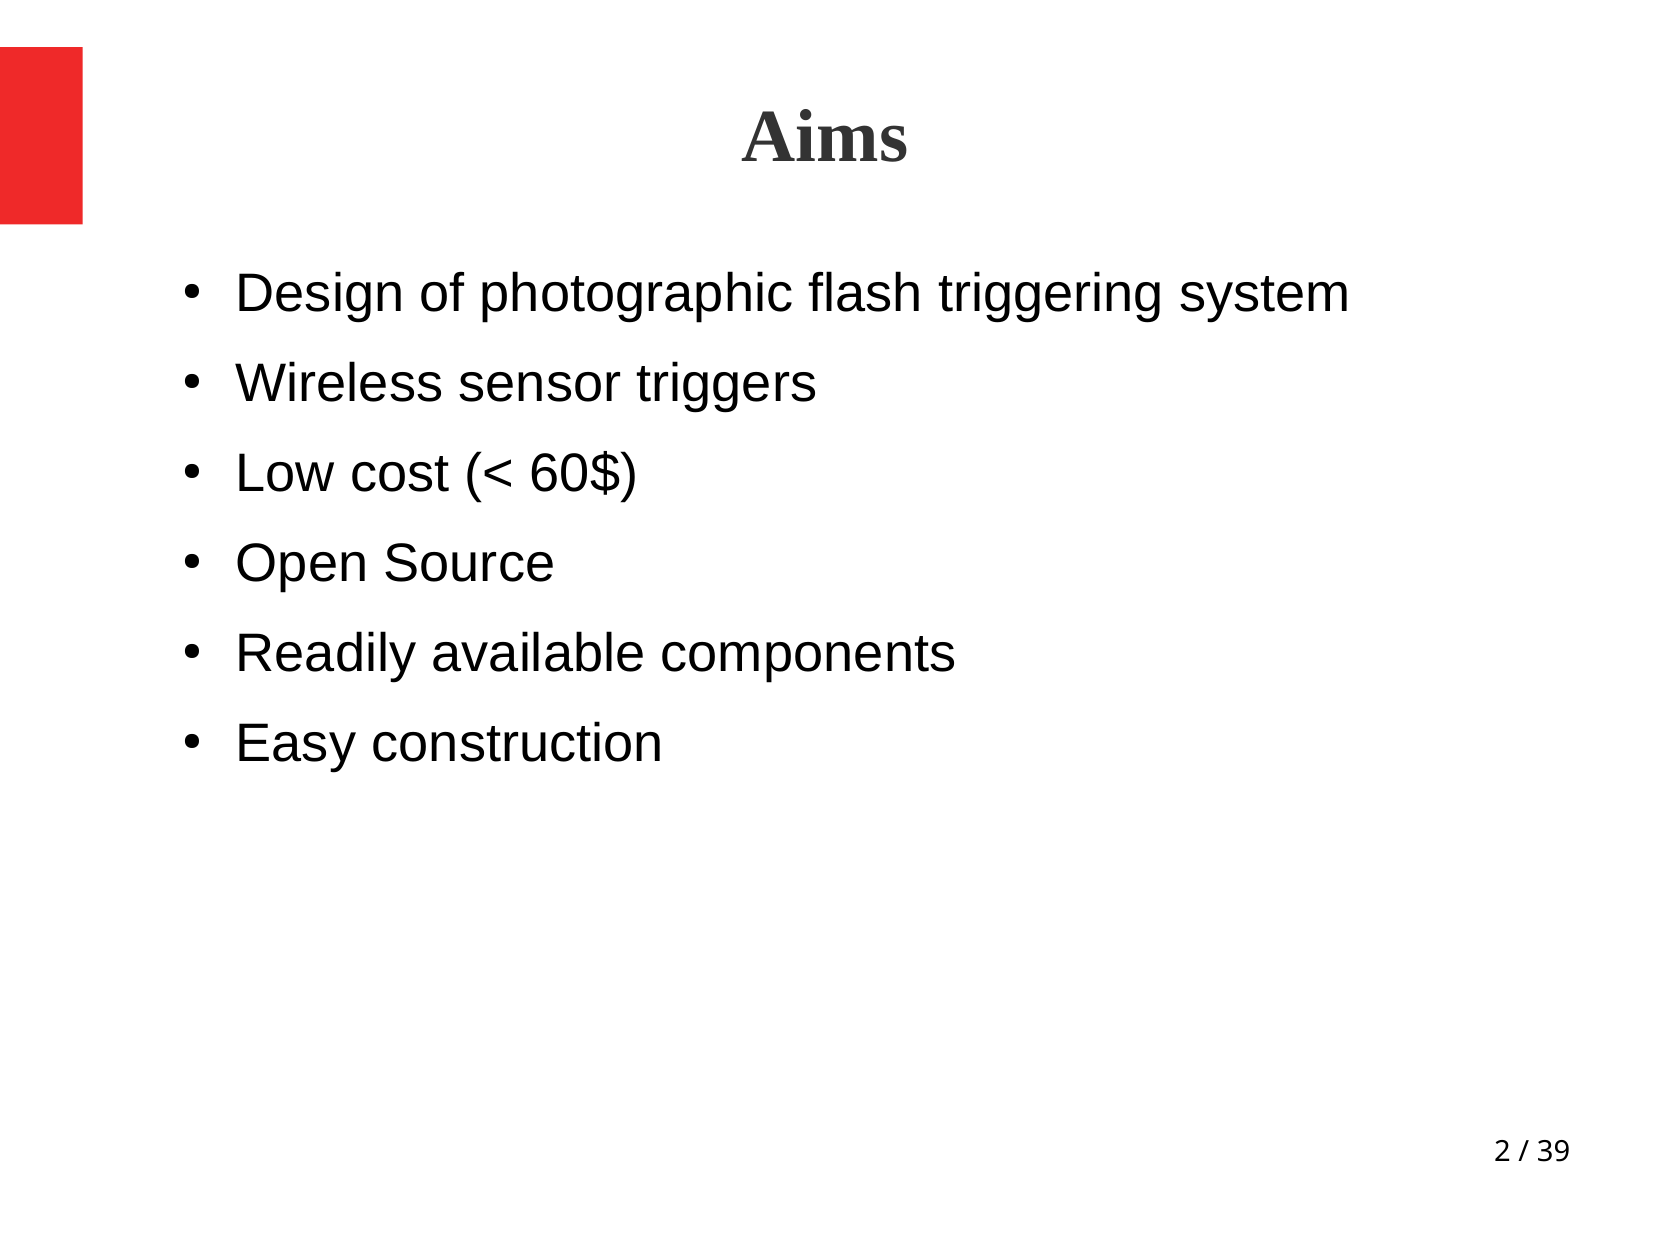

# Aims
Design of photographic flash triggering system
Wireless sensor triggers
Low cost (< 60$)
Open Source
Readily available components
Easy construction
2